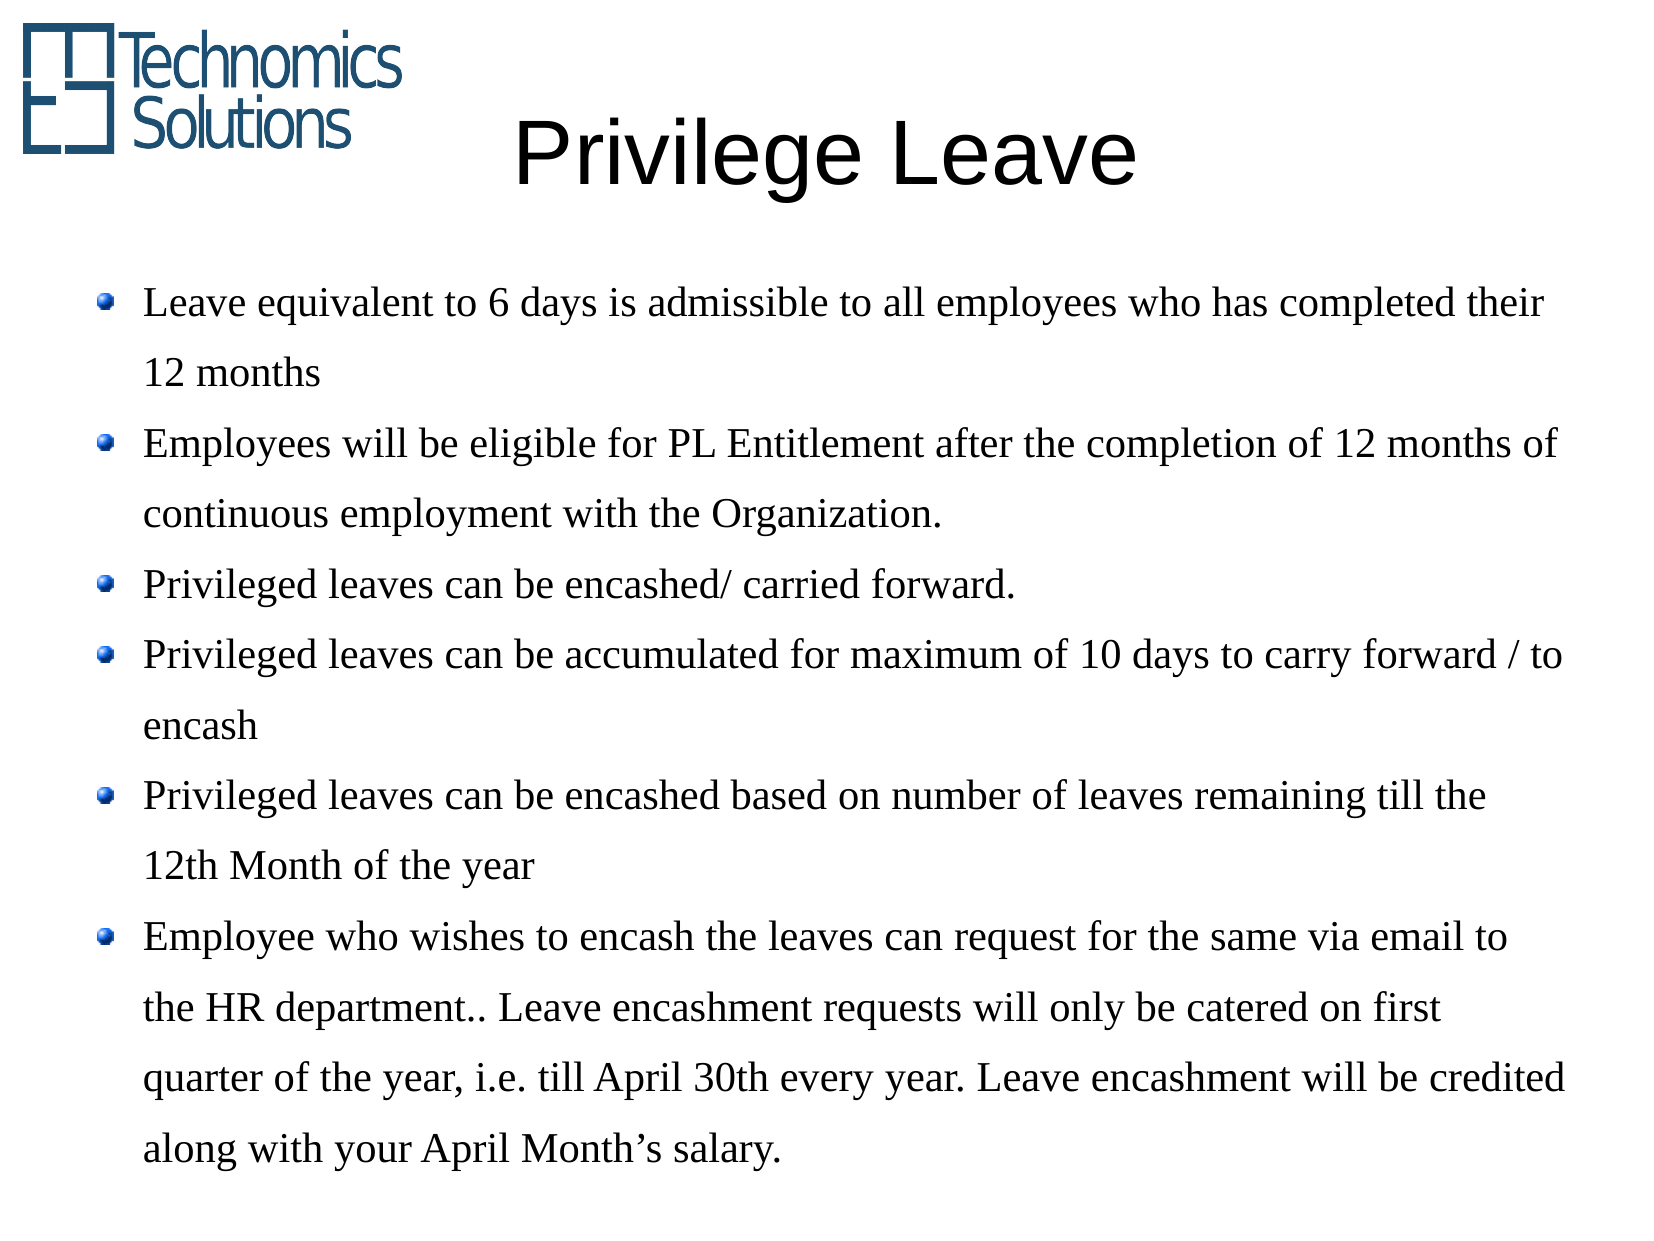

# Privilege Leave
Leave equivalent to 6 days is admissible to all employees who has completed their 12 months
Employees will be eligible for PL Entitlement after the completion of 12 months of continuous employment with the Organization.
Privileged leaves can be encashed/ carried forward.
Privileged leaves can be accumulated for maximum of 10 days to carry forward / to encash
Privileged leaves can be encashed based on number of leaves remaining till the 12th Month of the year
Employee who wishes to encash the leaves can request for the same via email to the HR department.. Leave encashment requests will only be catered on first quarter of the year, i.e. till April 30th every year. Leave encashment will be credited along with your April Month’s salary.